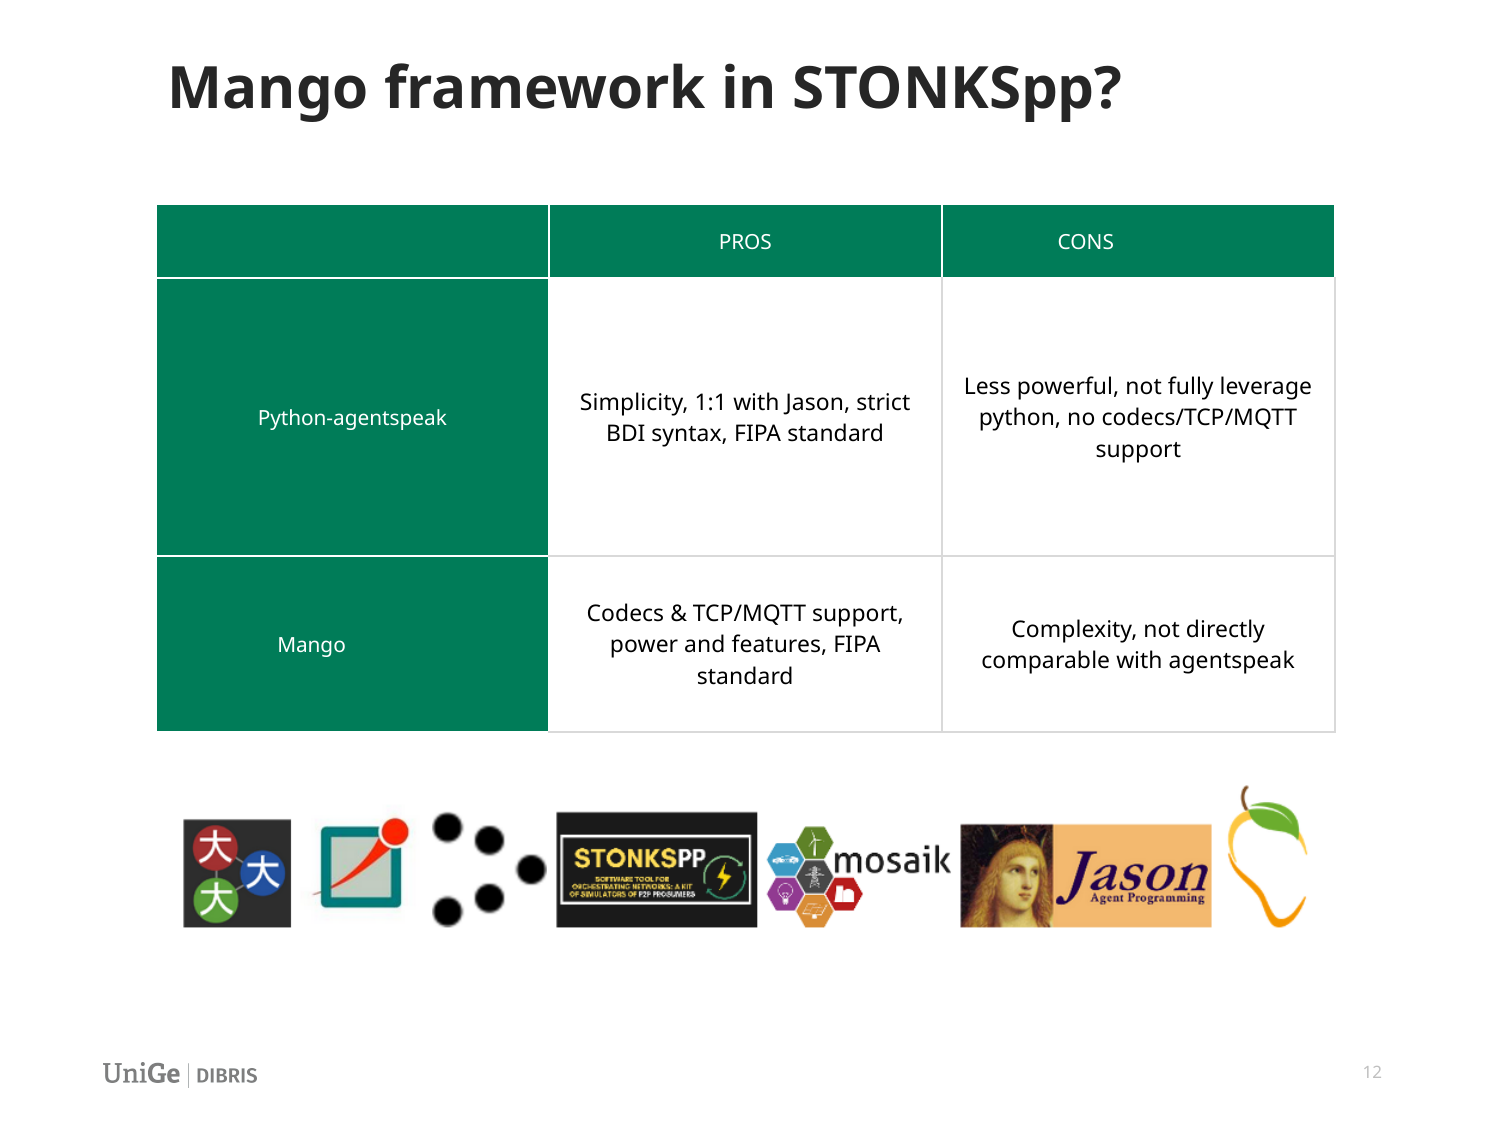

# Mango framework in STONKSpp?
| | PROS | CONS |
| --- | --- | --- |
| Python-agentspeak | Simplicity, 1:1 with Jason, strict BDI syntax, FIPA standard | Less powerful, not fully leverage python, no codecs/TCP/MQTT support |
| Mango | Codecs & TCP/MQTT support, power and features, FIPA standard | Complexity, not directly comparable with agentspeak |
12